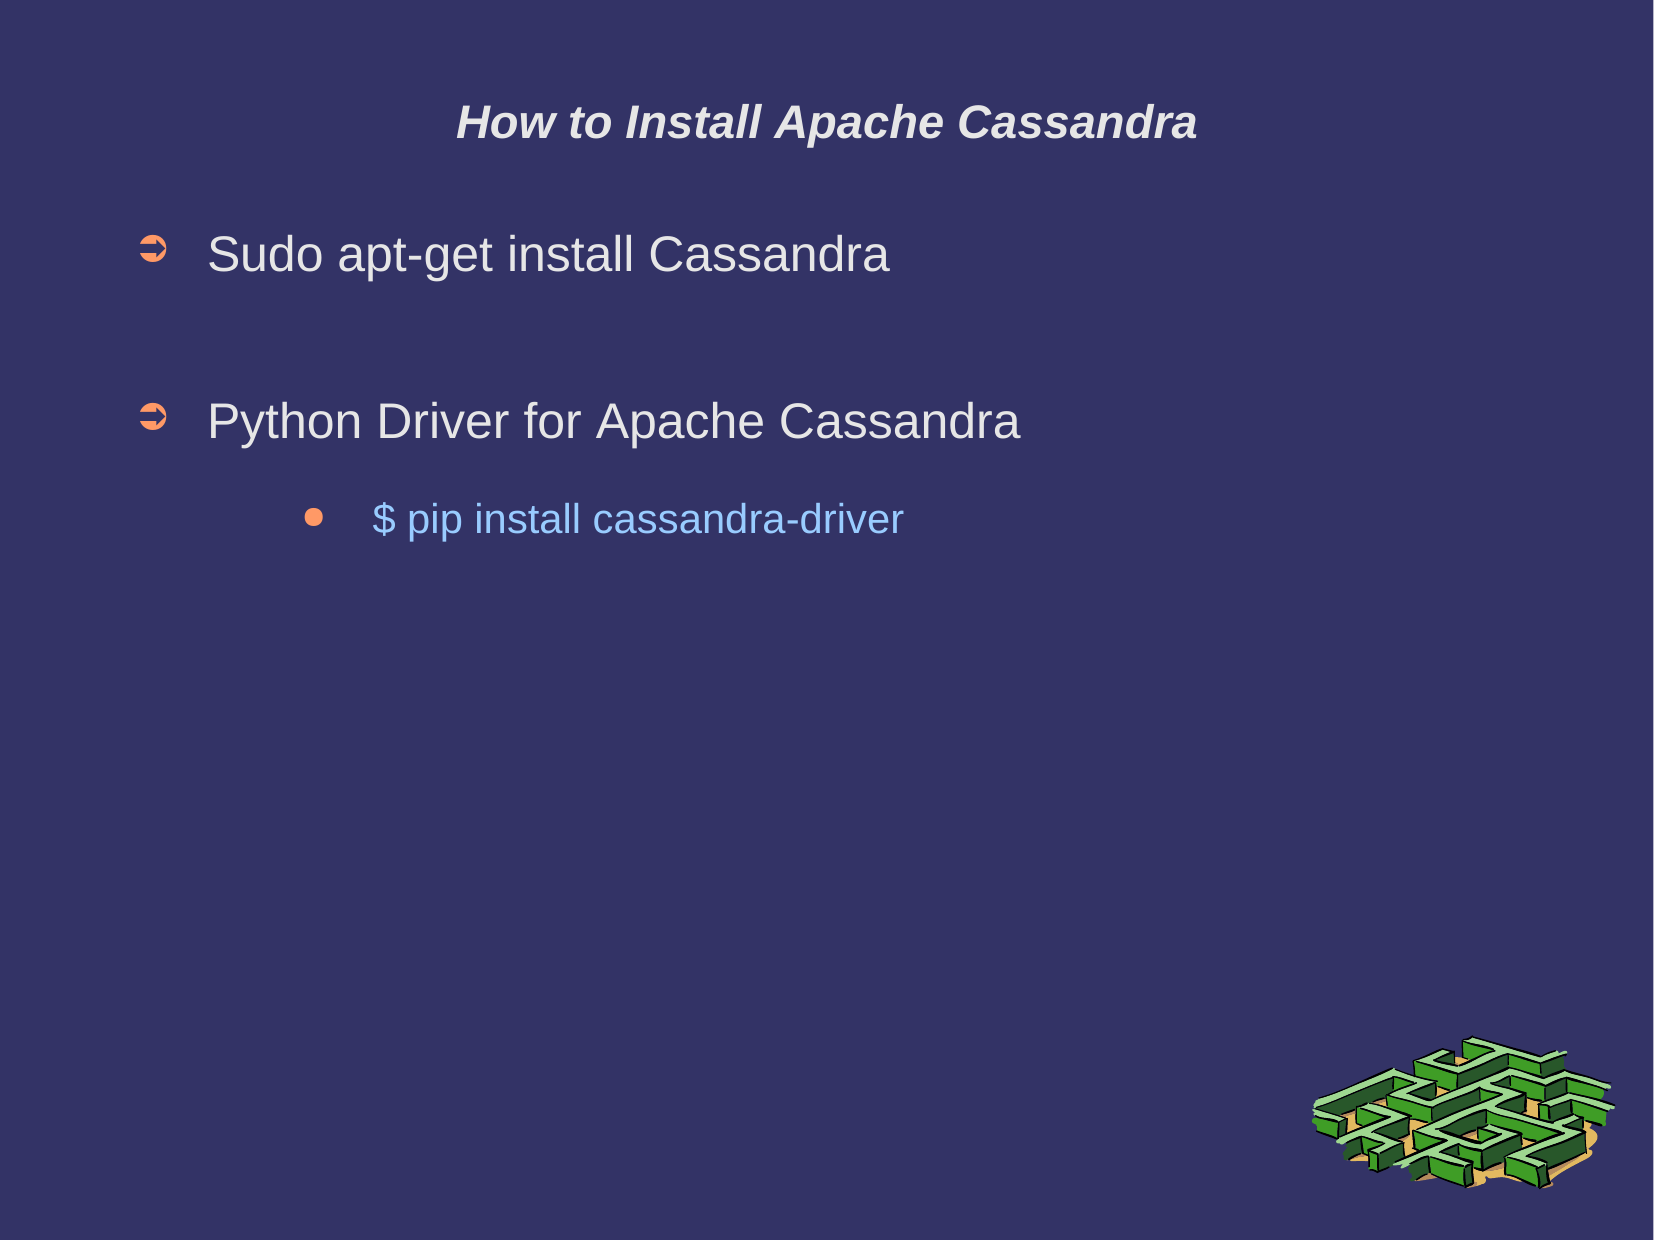

How to Install Apache Cassandra
# Sudo apt-get install Cassandra
Python Driver for Apache Cassandra
$ pip install cassandra-driver